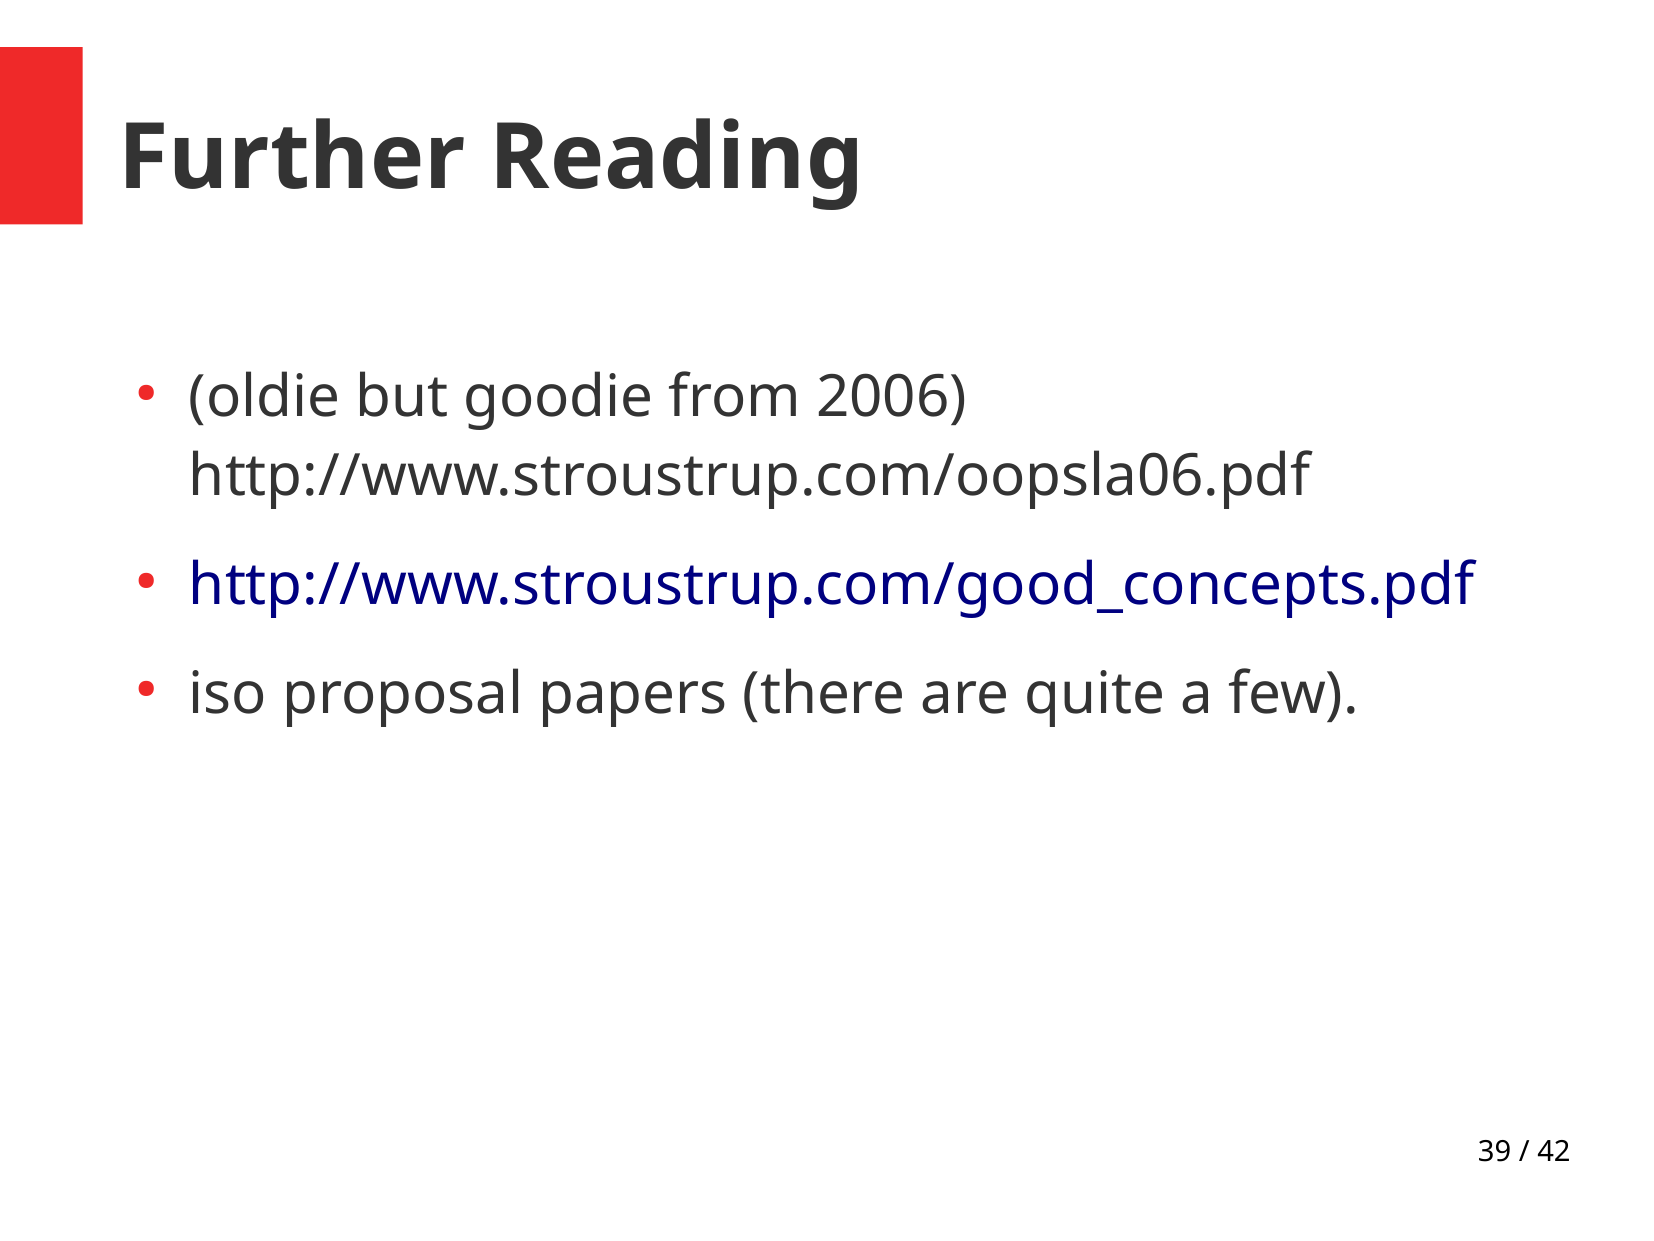

# Further Reading
(oldie but goodie from 2006) http://www.stroustrup.com/oopsla06.pdf
http://www.stroustrup.com/good_concepts.pdf
iso proposal papers (there are quite a few).
39